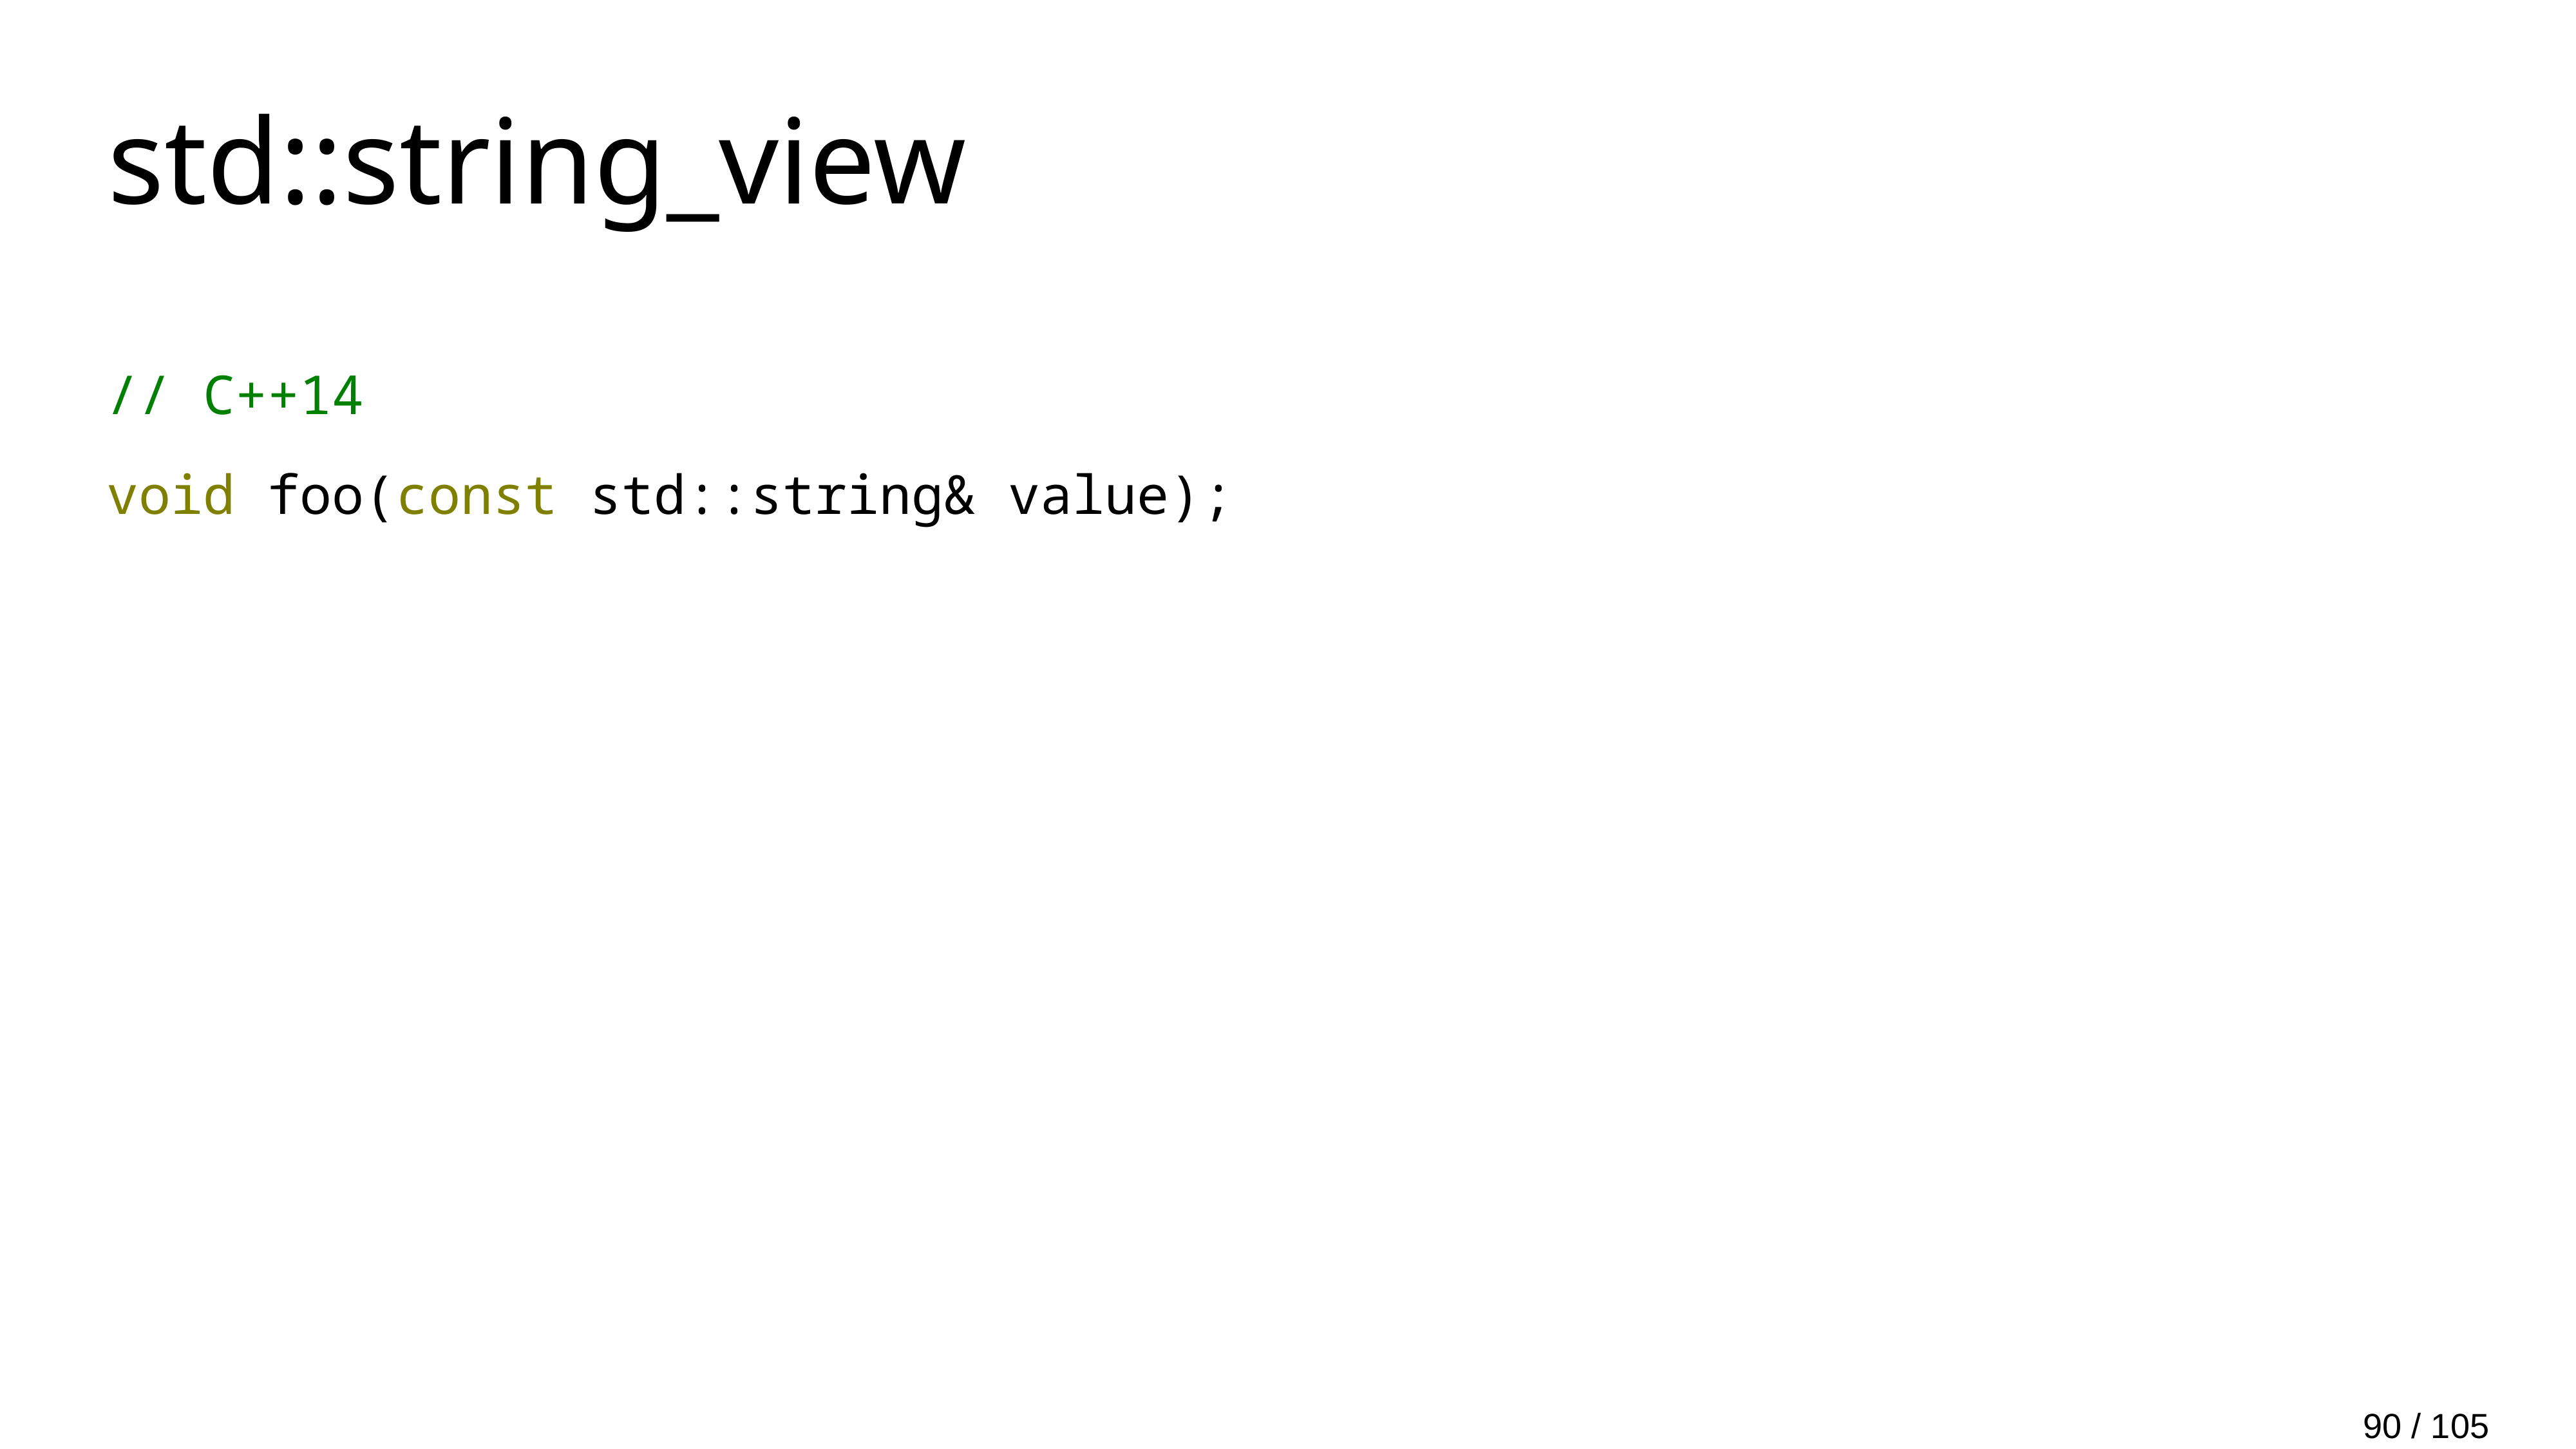

# std::string_view
// C++14
void foo(const std::string& value);